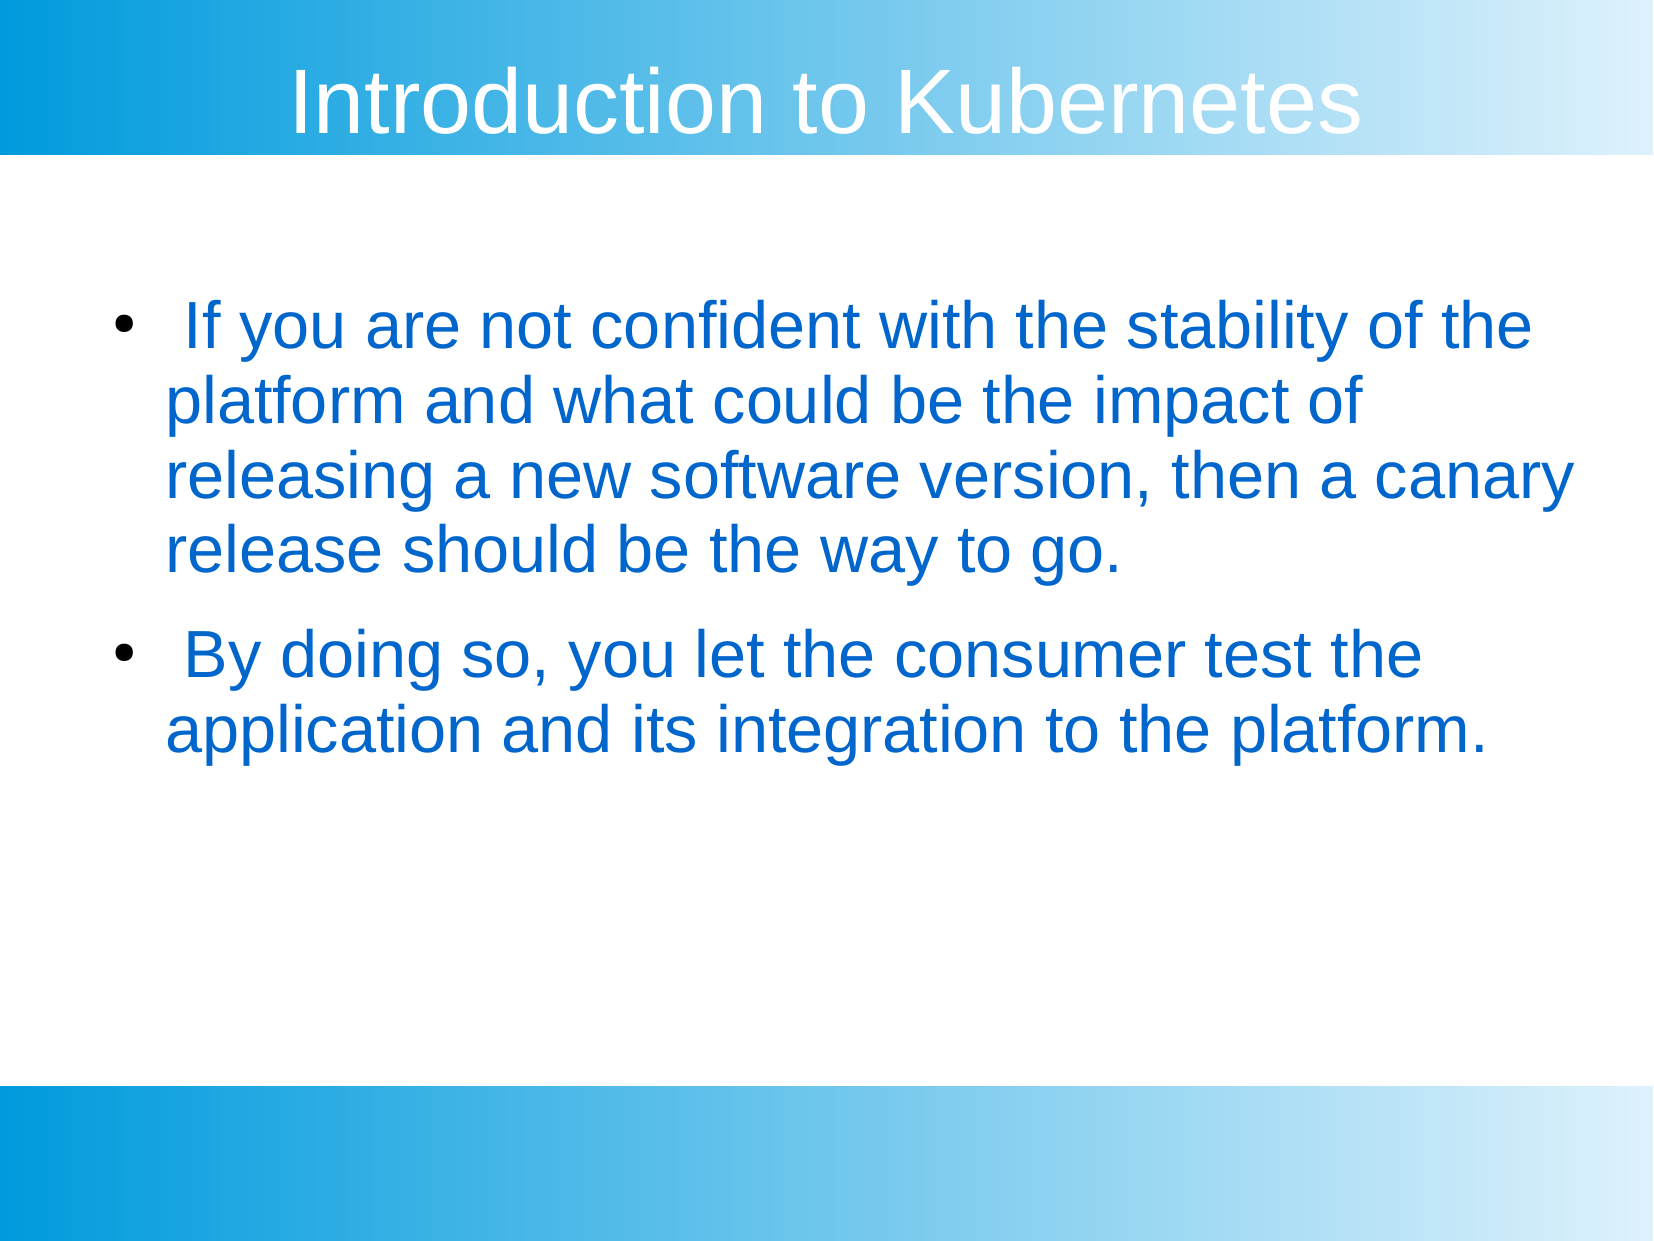

# Introduction to Kubernetes
 If you are not confident with the stability of the platform and what could be the impact of releasing a new software version, then a canary release should be the way to go.
 By doing so, you let the consumer test the application and its integration to the platform.